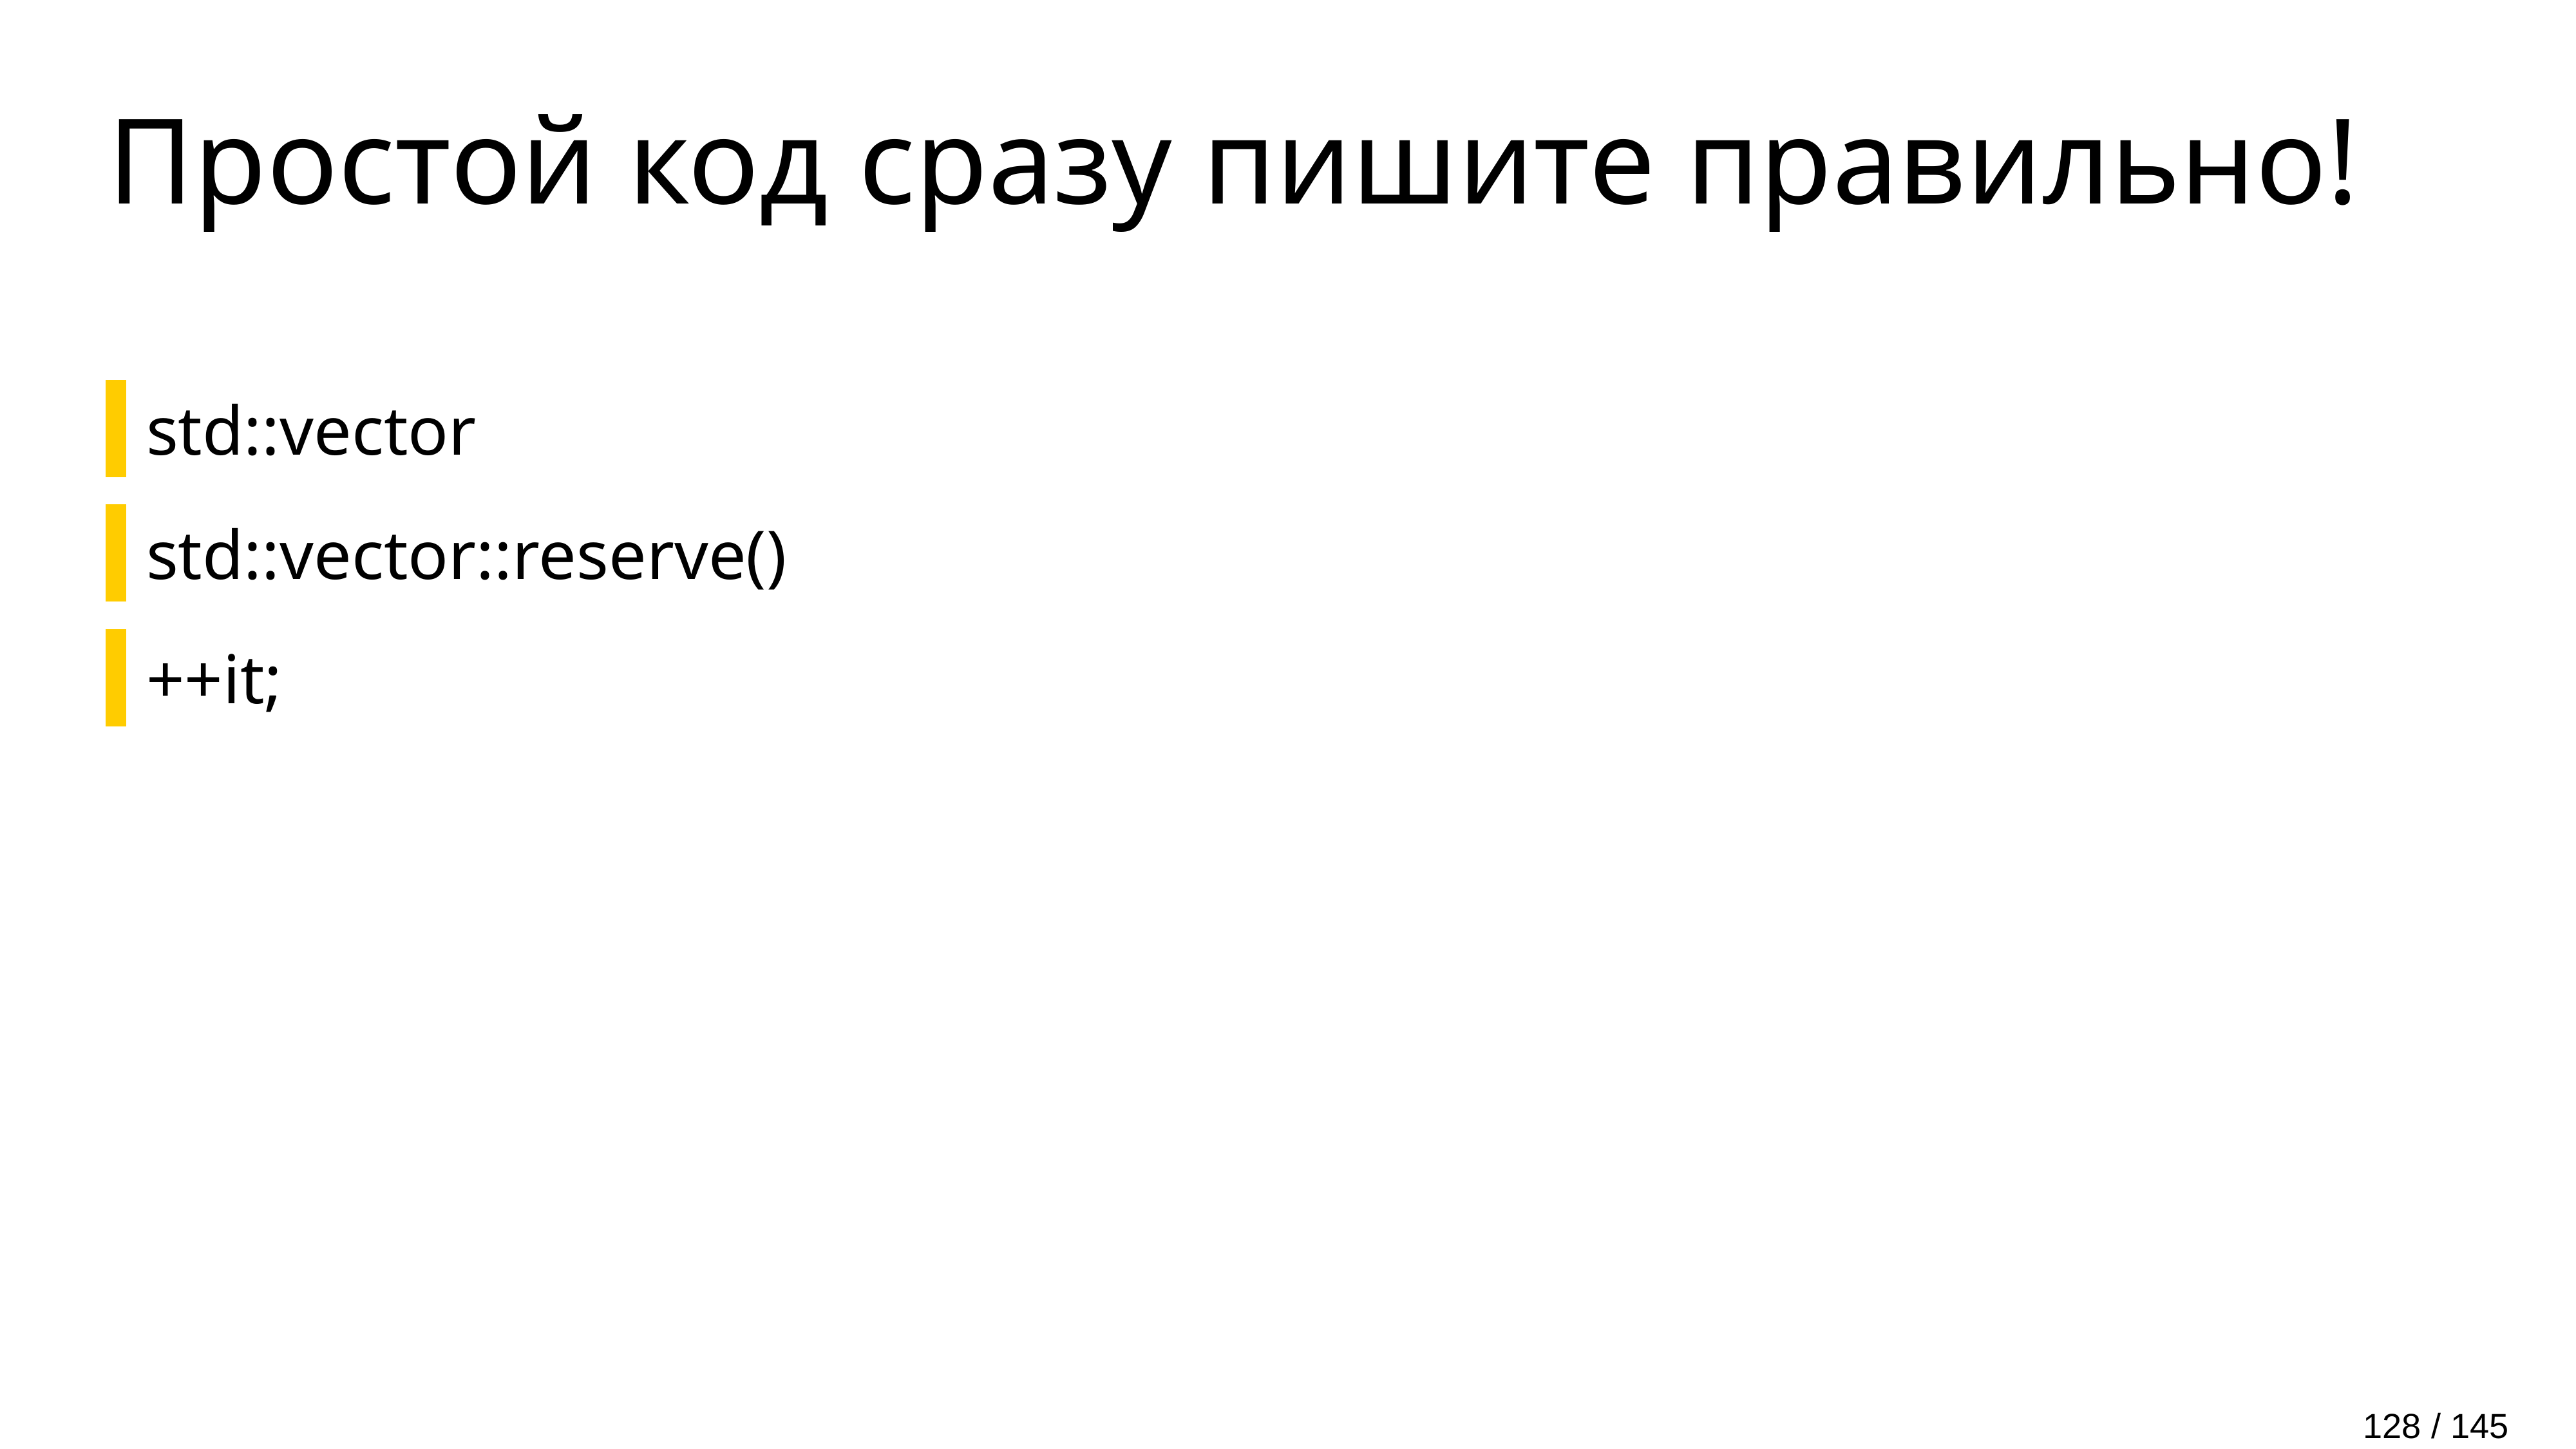

# Простой код сразу пишите правильно!
 std::vector
 std::vector::reserve()
 ++it;